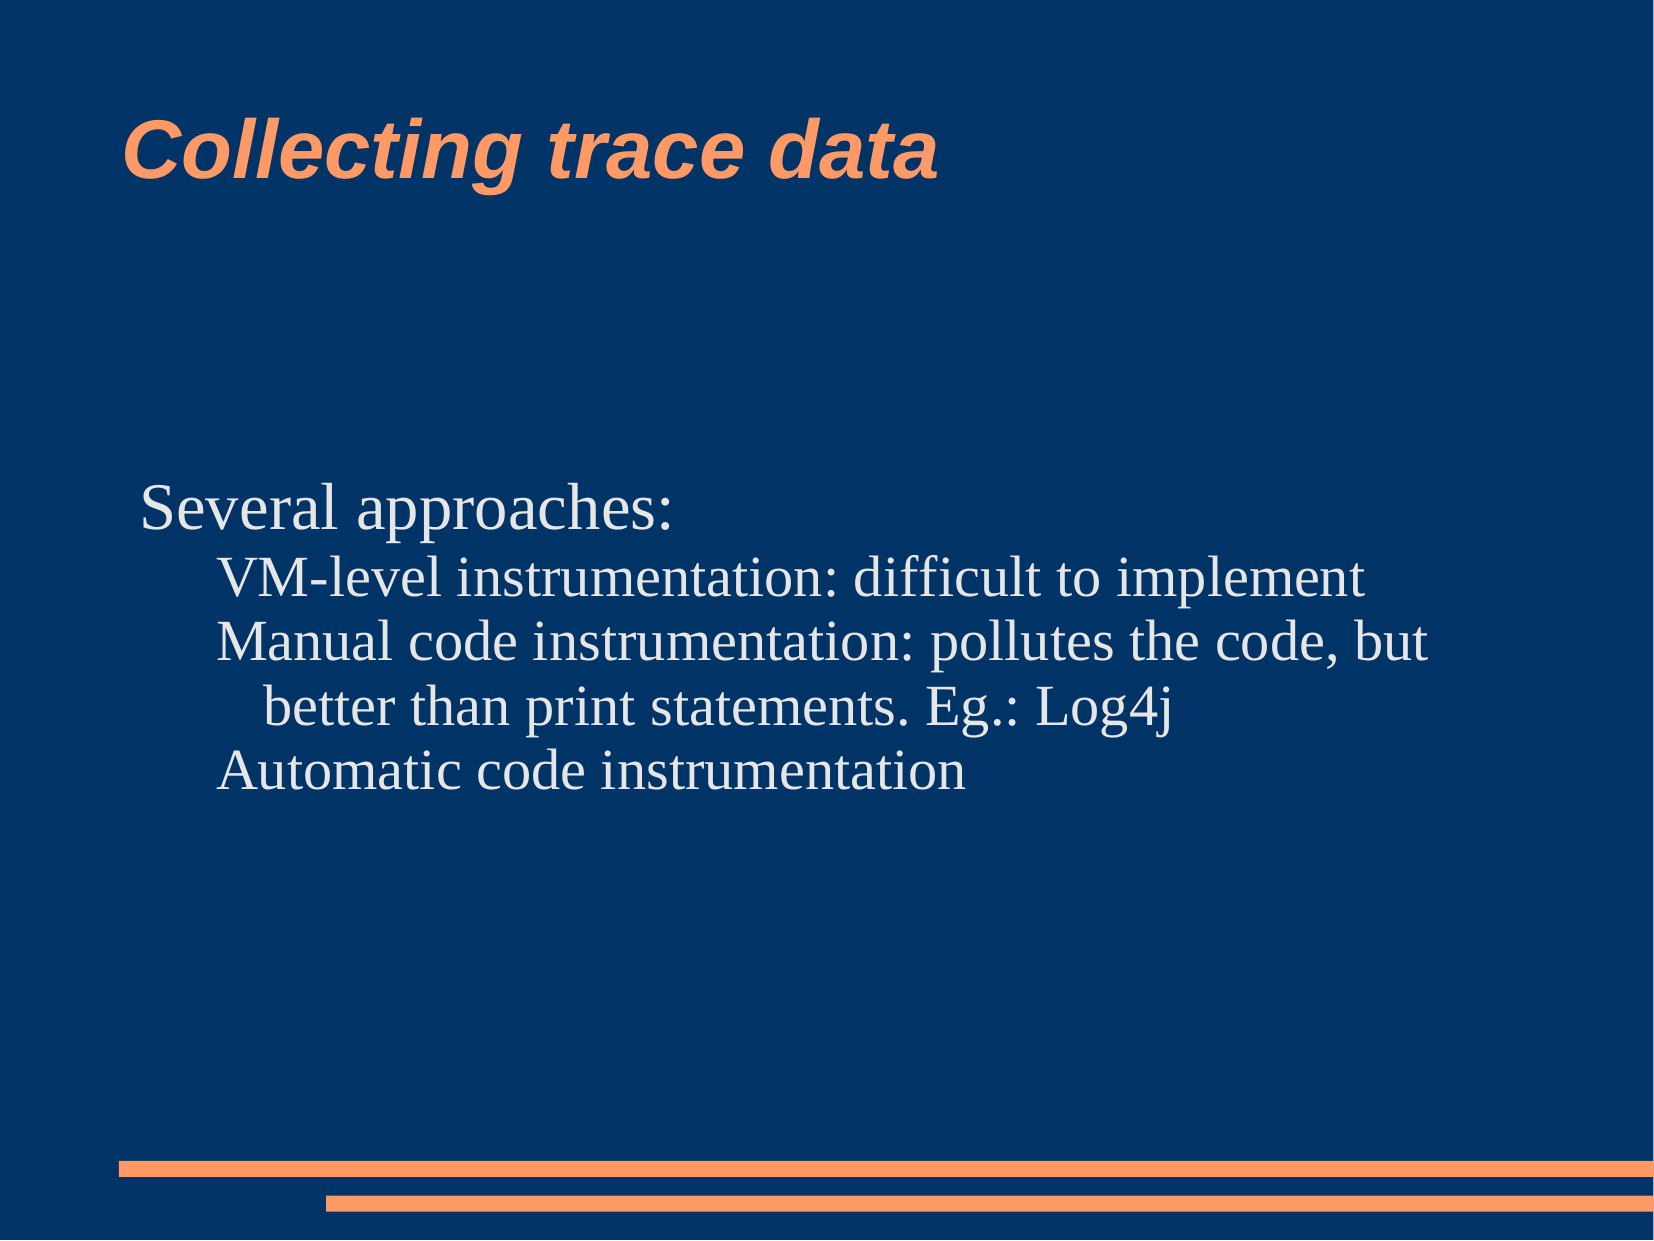

# Collecting trace data
Several approaches:
VM-level instrumentation: difficult to implement
Manual code instrumentation: pollutes the code, but better than print statements. Eg.: Log4j
Automatic code instrumentation